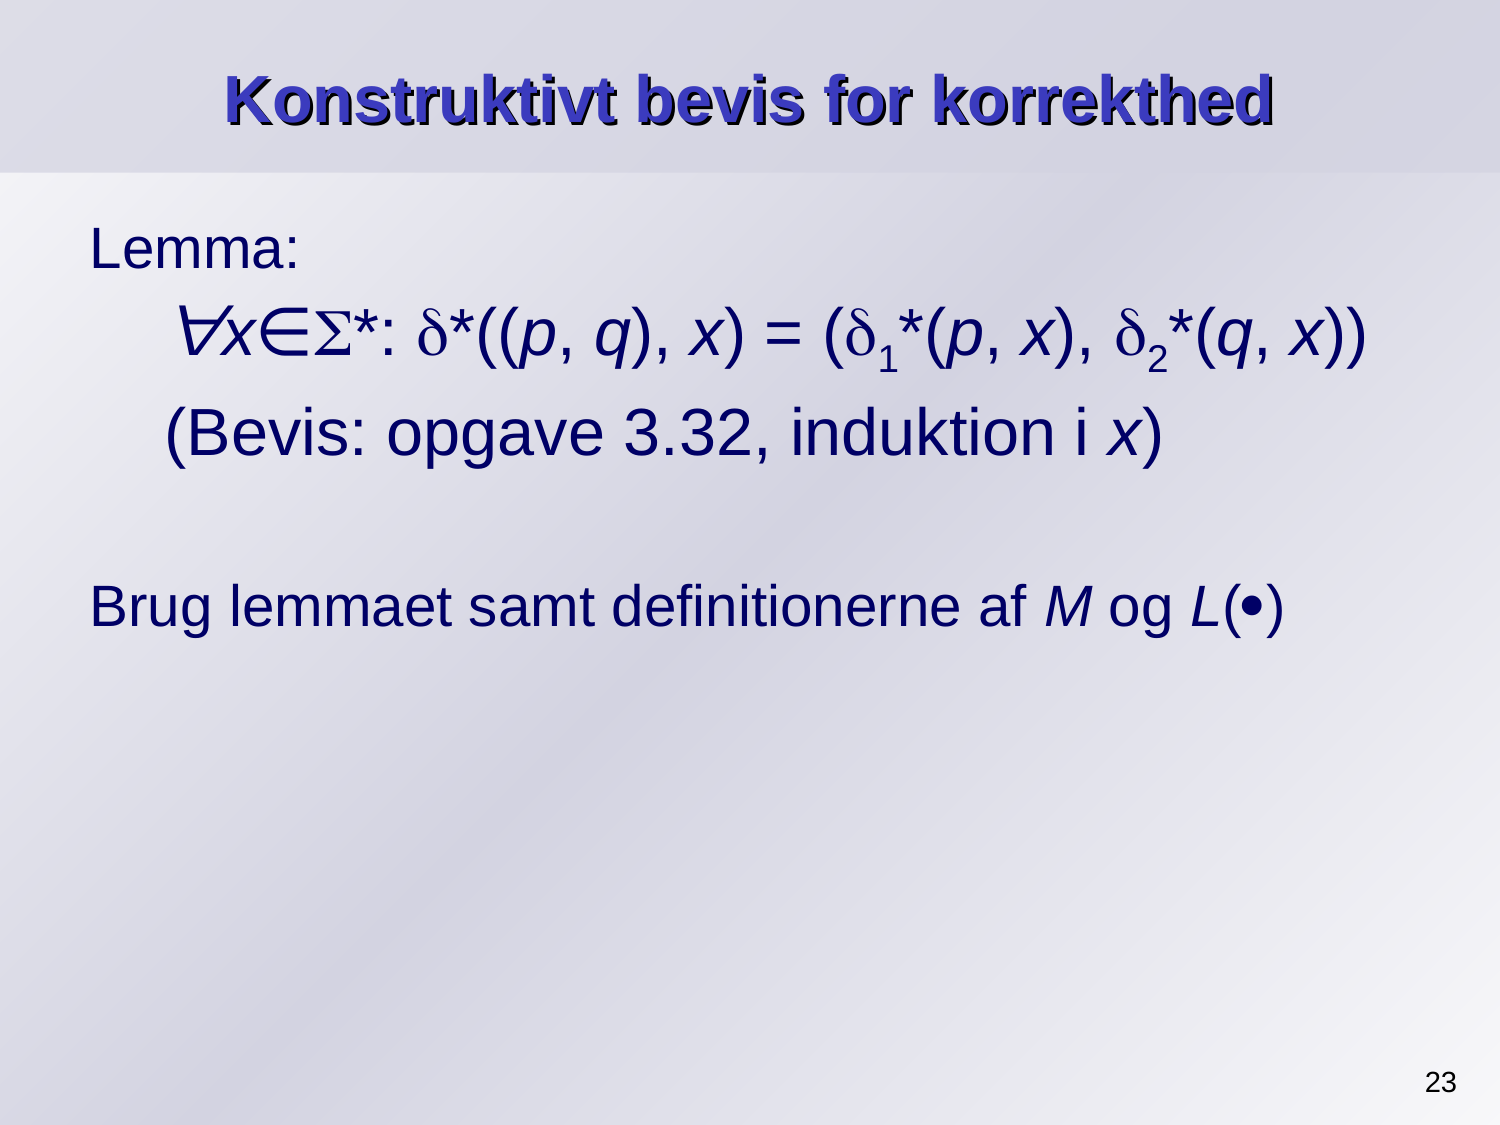

# Konstruktivt bevis for korrekthed
Lemma:
∀x∈Σ*: δ*((p, q), x) = (δ1*(p, x), δ2*(q, x))
(Bevis: opgave 3.32, induktion i x)
Brug lemmaet samt definitionerne af M og L(·)
23